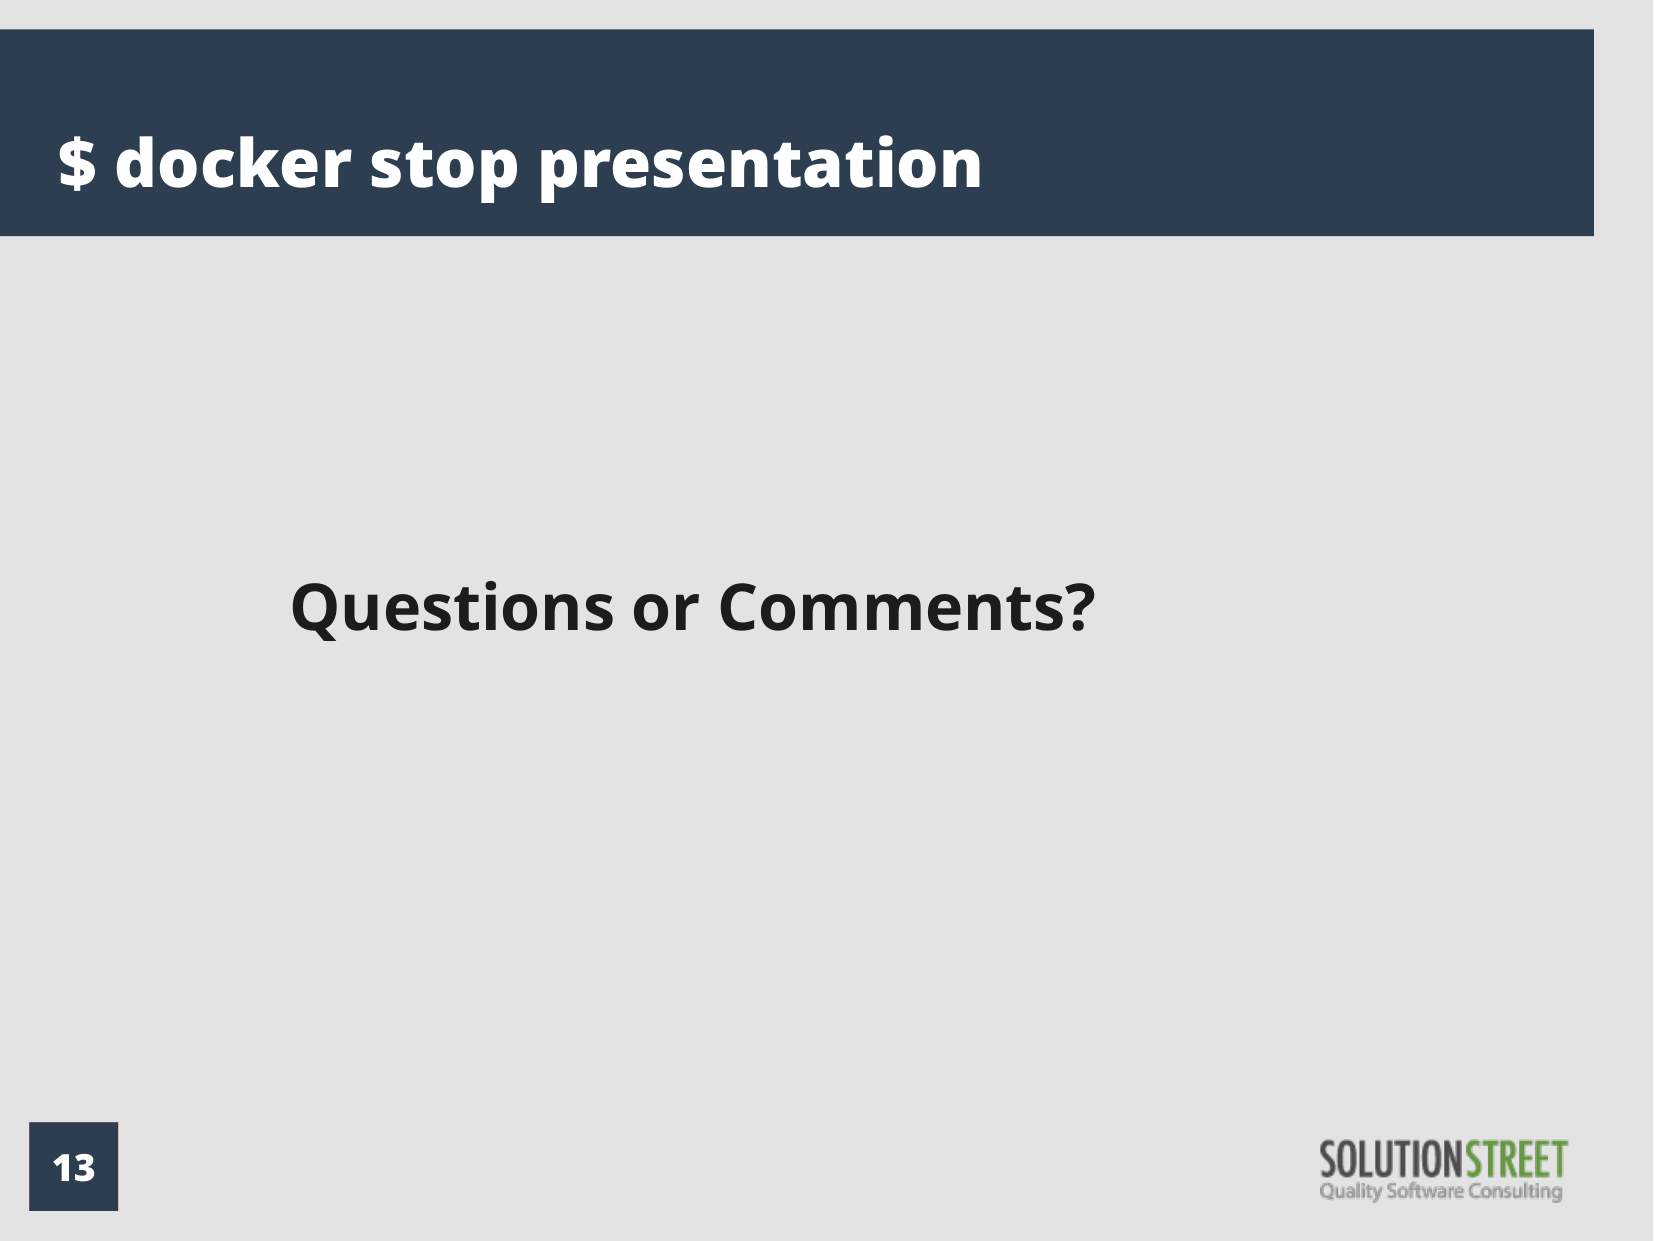

# $ docker stop presentation
Questions or Comments?
13